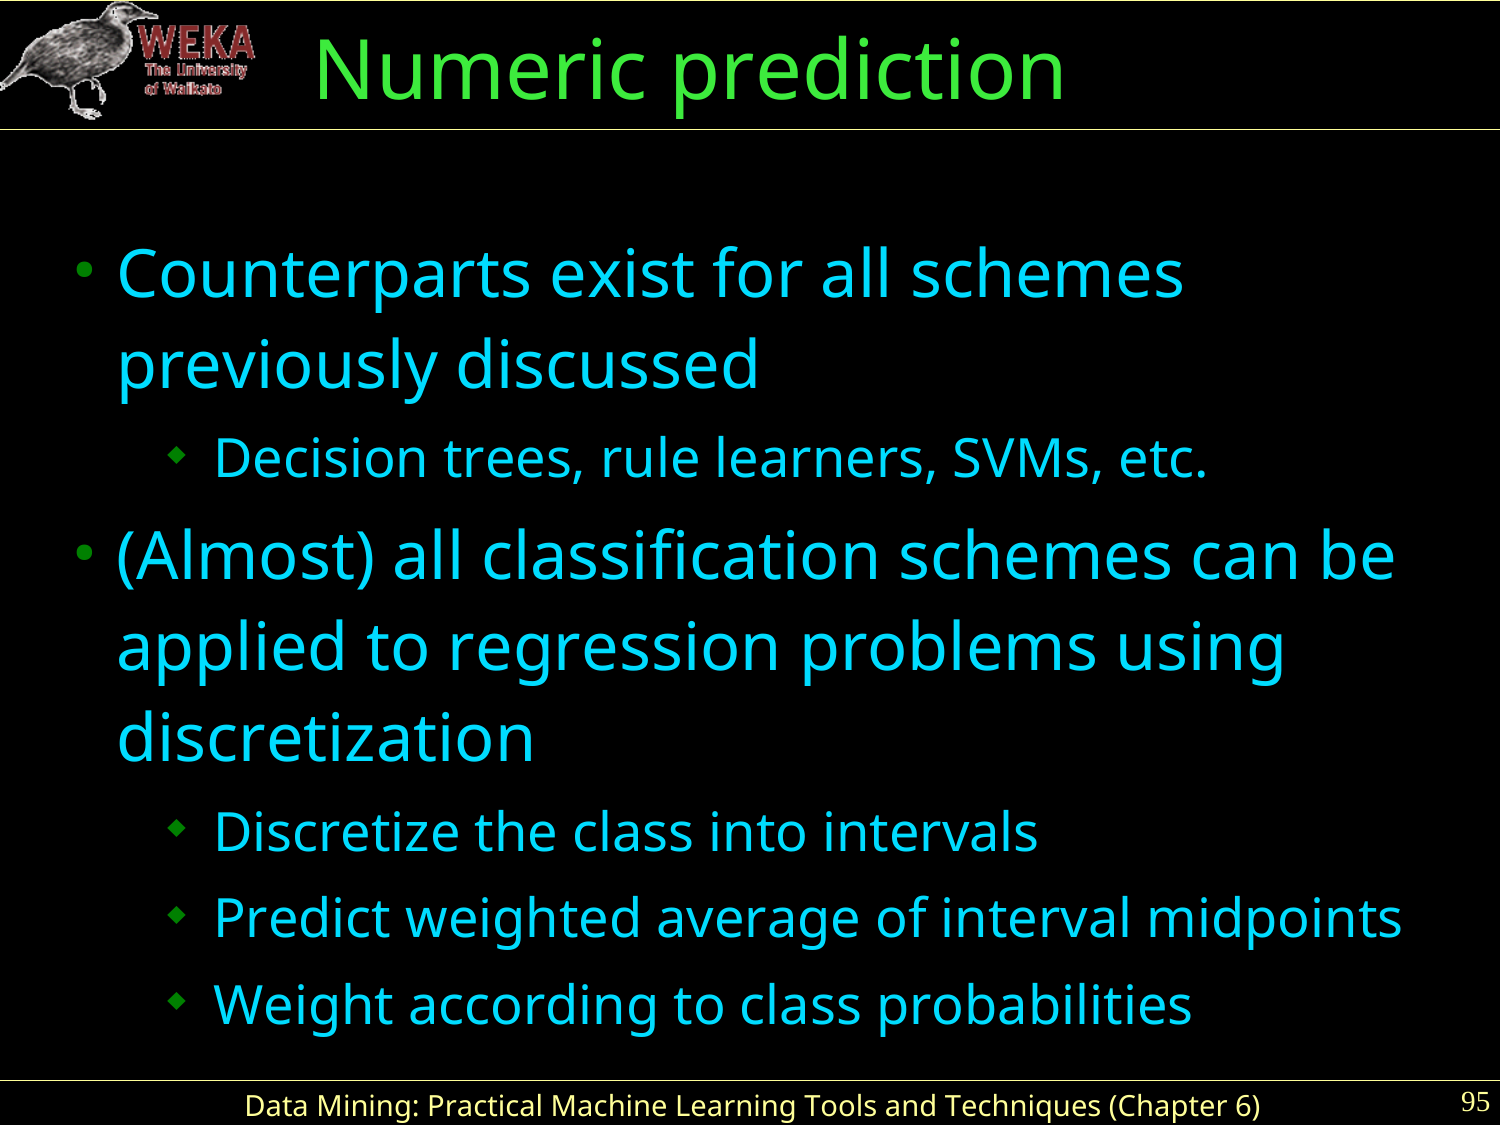

# Numeric prediction
Counterparts exist for all schemes previously discussed
Decision trees, rule learners, SVMs, etc.
(Almost) all classification schemes can be applied to regression problems using discretization
Discretize the class into intervals
Predict weighted average of interval midpoints
Weight according to class probabilities
Data Mining: Practical Machine Learning Tools and Techniques (Chapter 6)
95